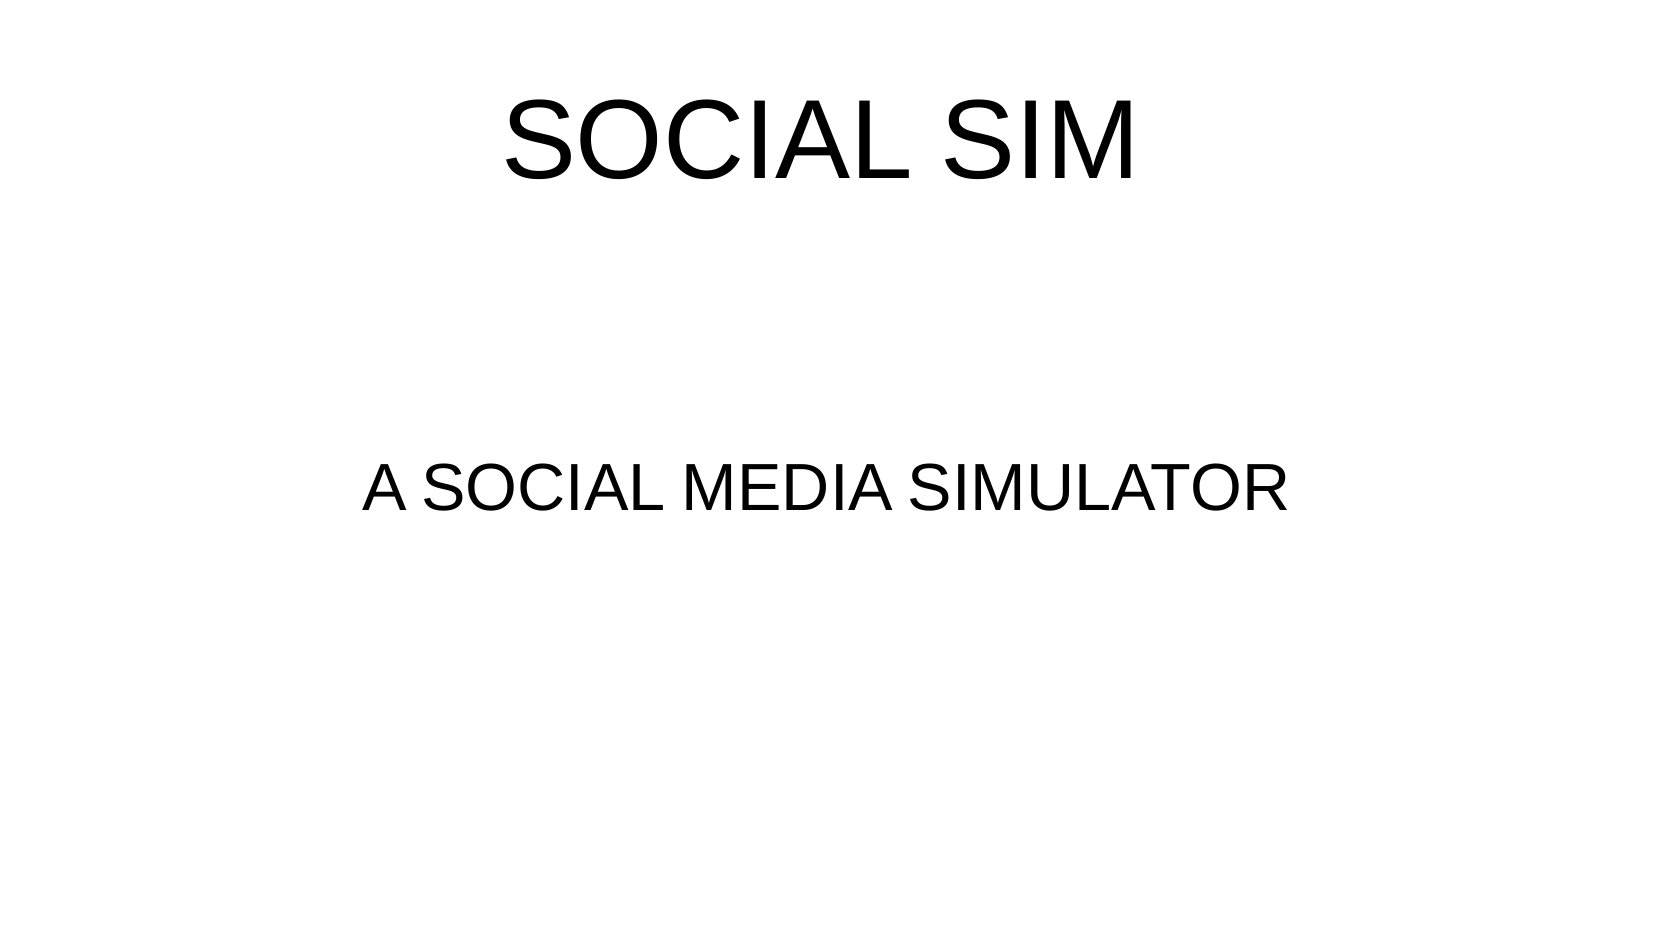

# SOCIAL SIM
A SOCIAL MEDIA SIMULATOR